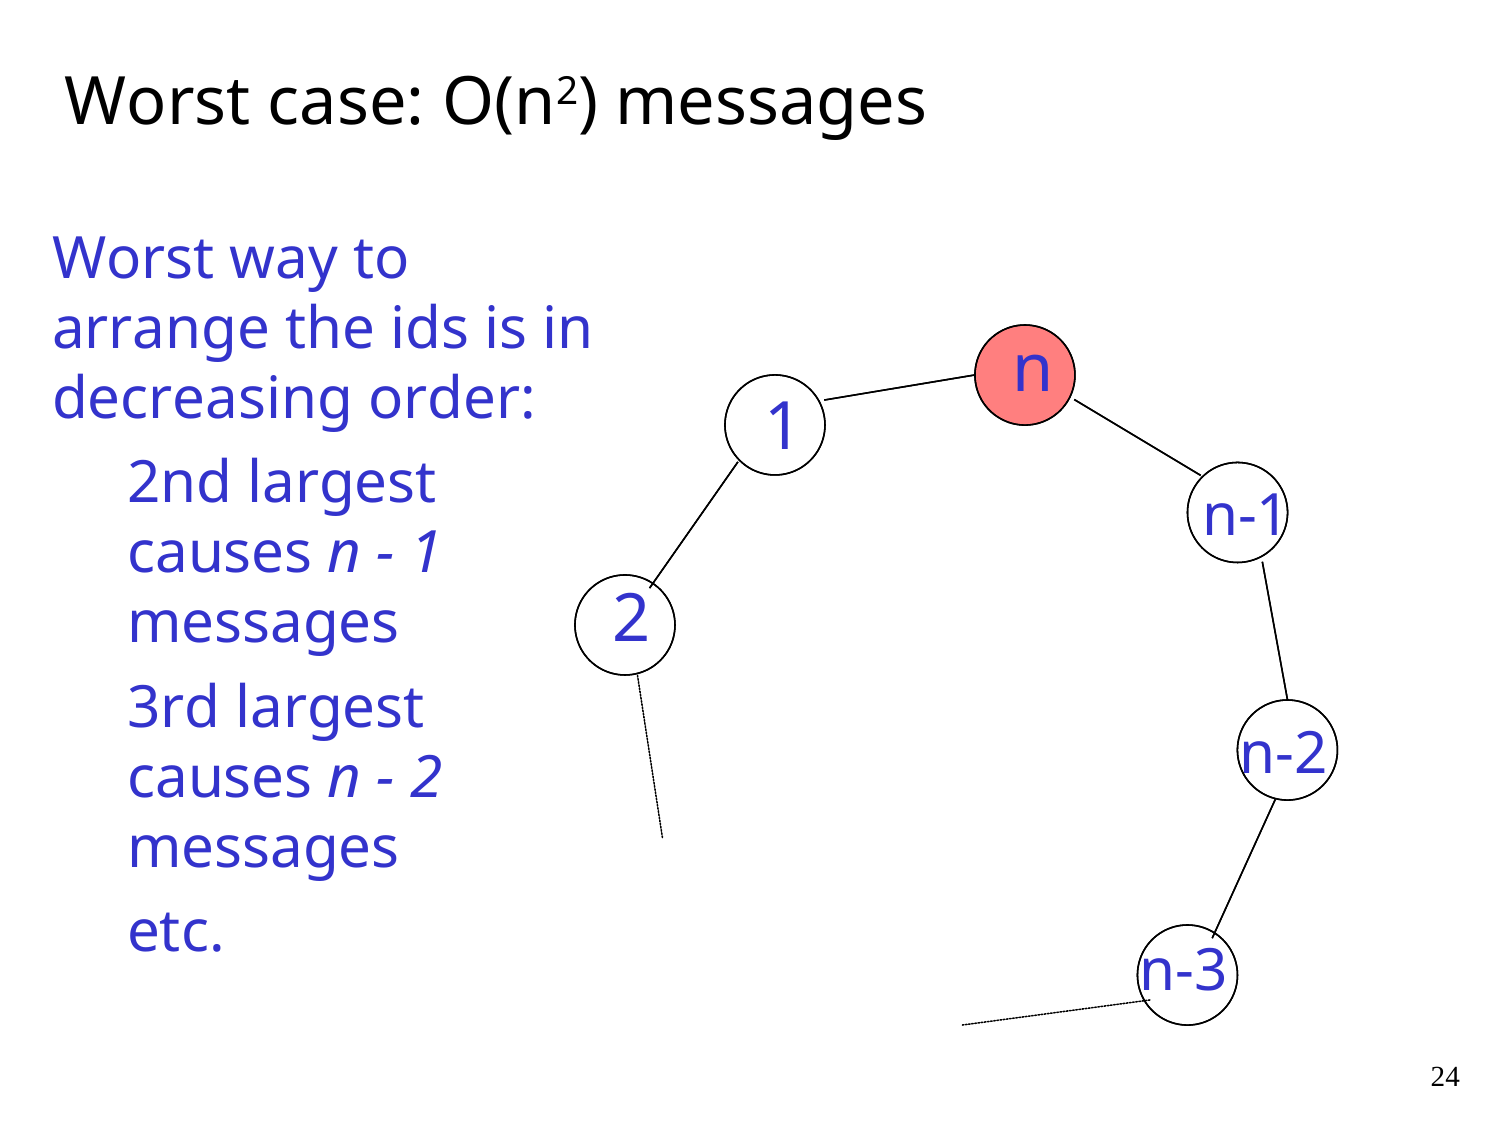

Worst case: O(n2) messages
Worst way to arrange the ids is in decreasing order:
2nd largest causes n - 1 messages
3rd largest causes n - 2 messages
etc.
n
1
n-1
2
n-2
n-3